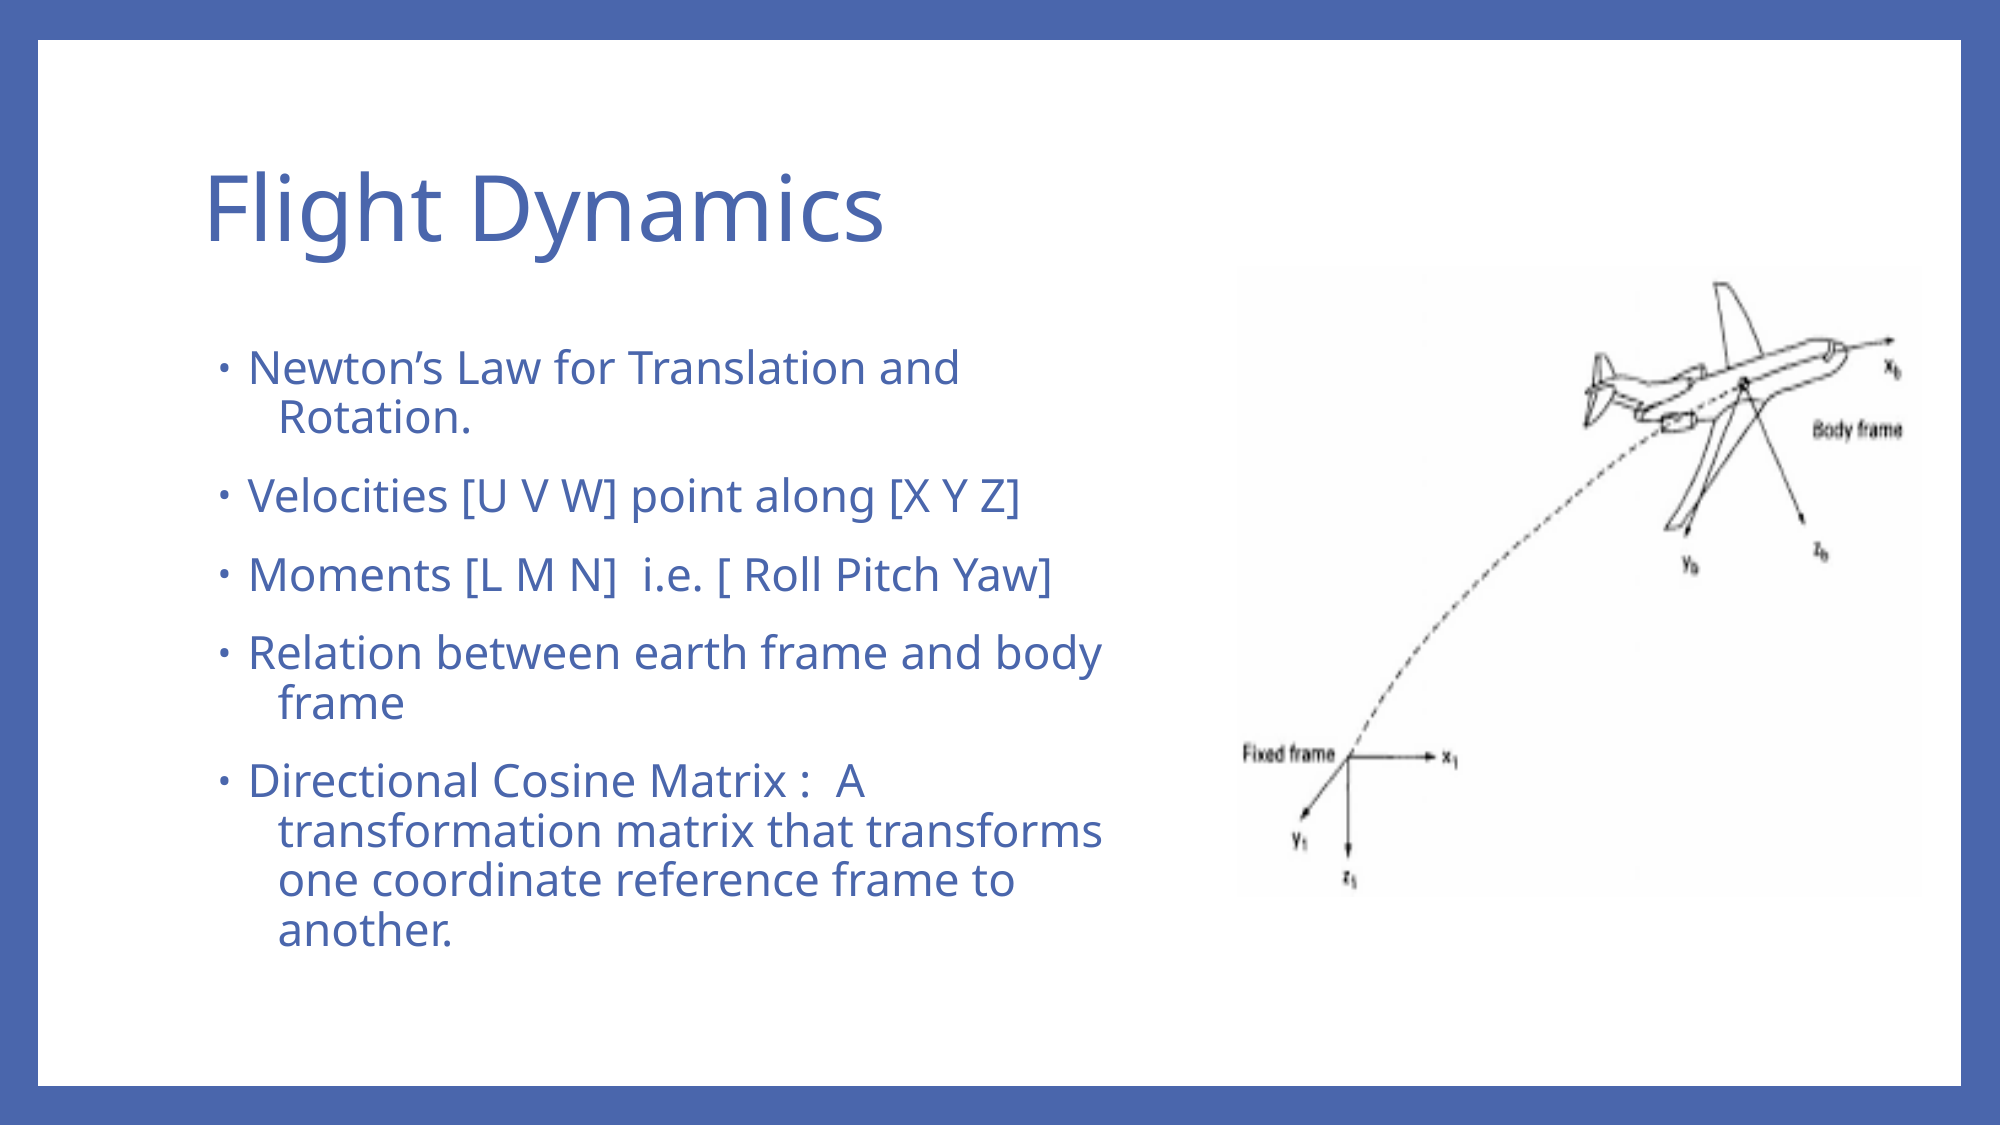

# Flight Dynamics
Newton’s Law for Translation and Rotation.
Velocities [U V W] point along [X Y Z]
Moments [L M N] i.e. [ Roll Pitch Yaw]
Relation between earth frame and body frame
Directional Cosine Matrix : A transformation matrix that transforms one coordinate reference frame to another.